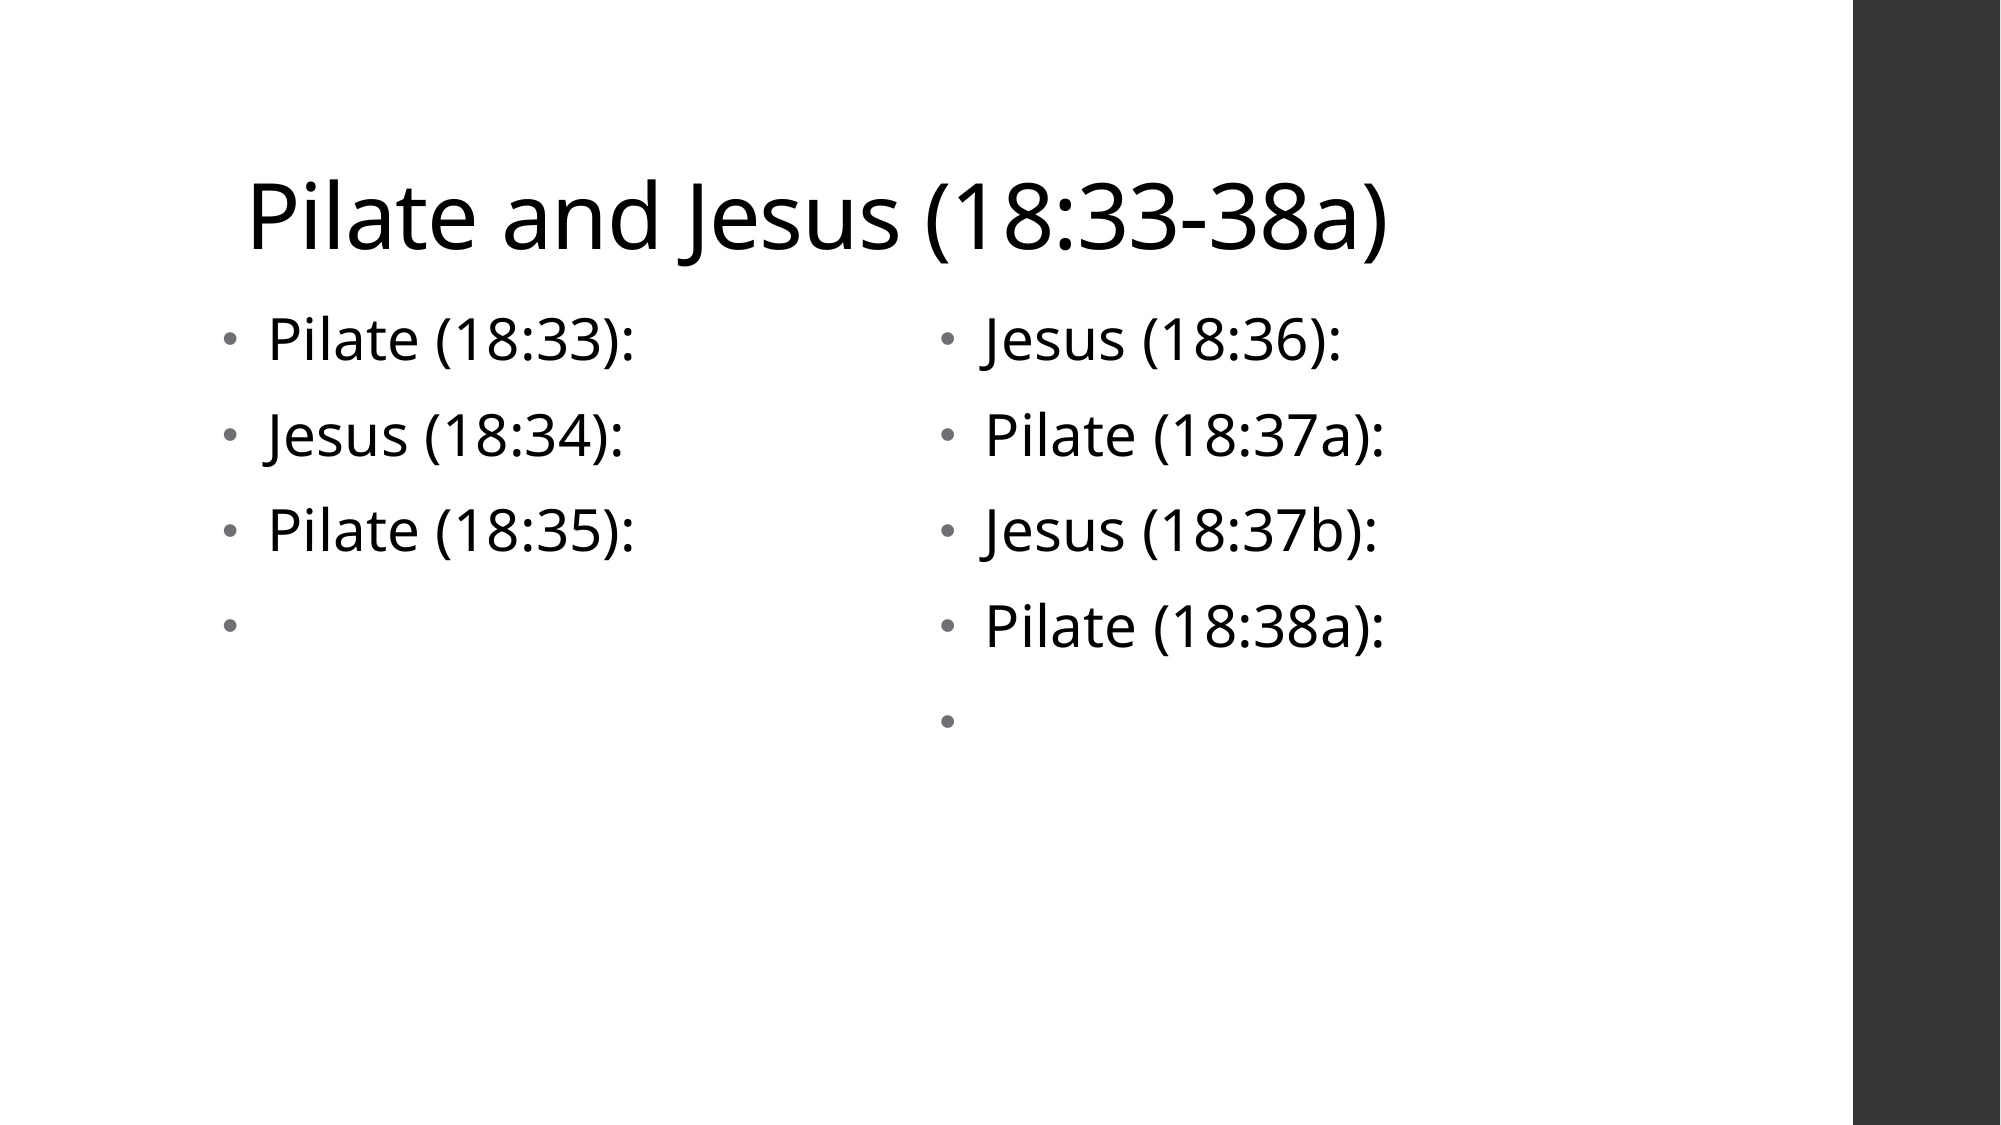

# Pilate and Jesus (18:33-38a)
 Pilate (18:33):
 Jesus (18:34):
 Pilate (18:35):
 Jesus (18:36):
 Pilate (18:37a):
 Jesus (18:37b):
 Pilate (18:38a):